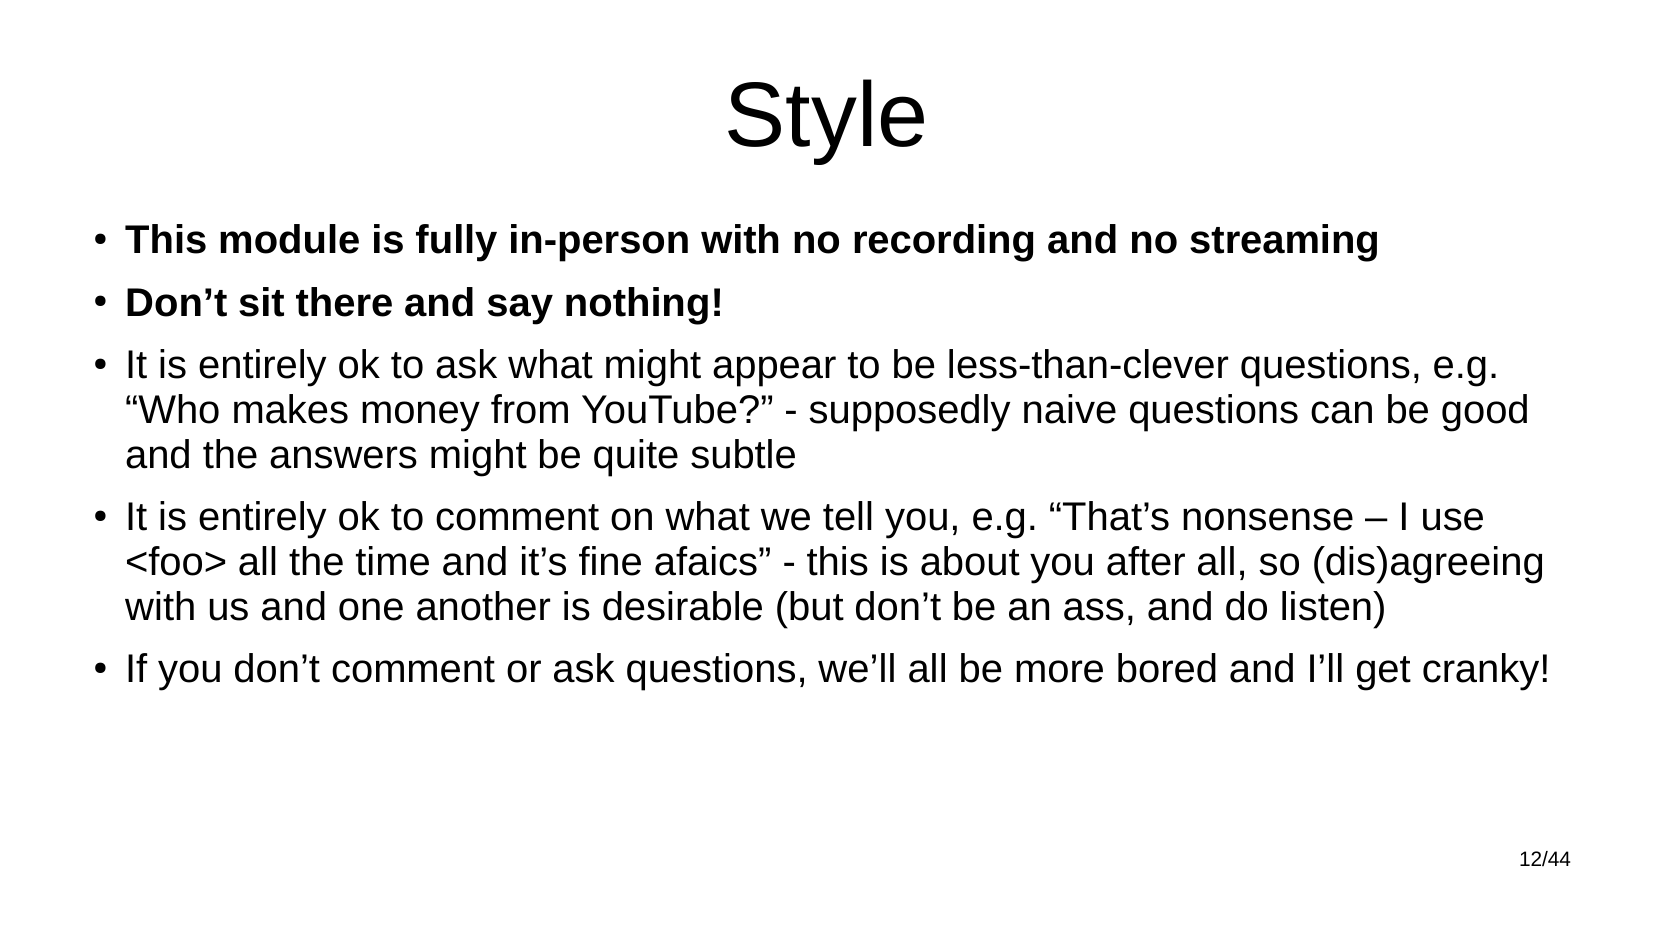

# Style
This module is fully in-person with no recording and no streaming
Don’t sit there and say nothing!
It is entirely ok to ask what might appear to be less-than-clever questions, e.g. “Who makes money from YouTube?” - supposedly naive questions can be good and the answers might be quite subtle
It is entirely ok to comment on what we tell you, e.g. “That’s nonsense – I use <foo> all the time and it’s fine afaics” - this is about you after all, so (dis)agreeing with us and one another is desirable (but don’t be an ass, and do listen)
If you don’t comment or ask questions, we’ll all be more bored and I’ll get cranky!
12